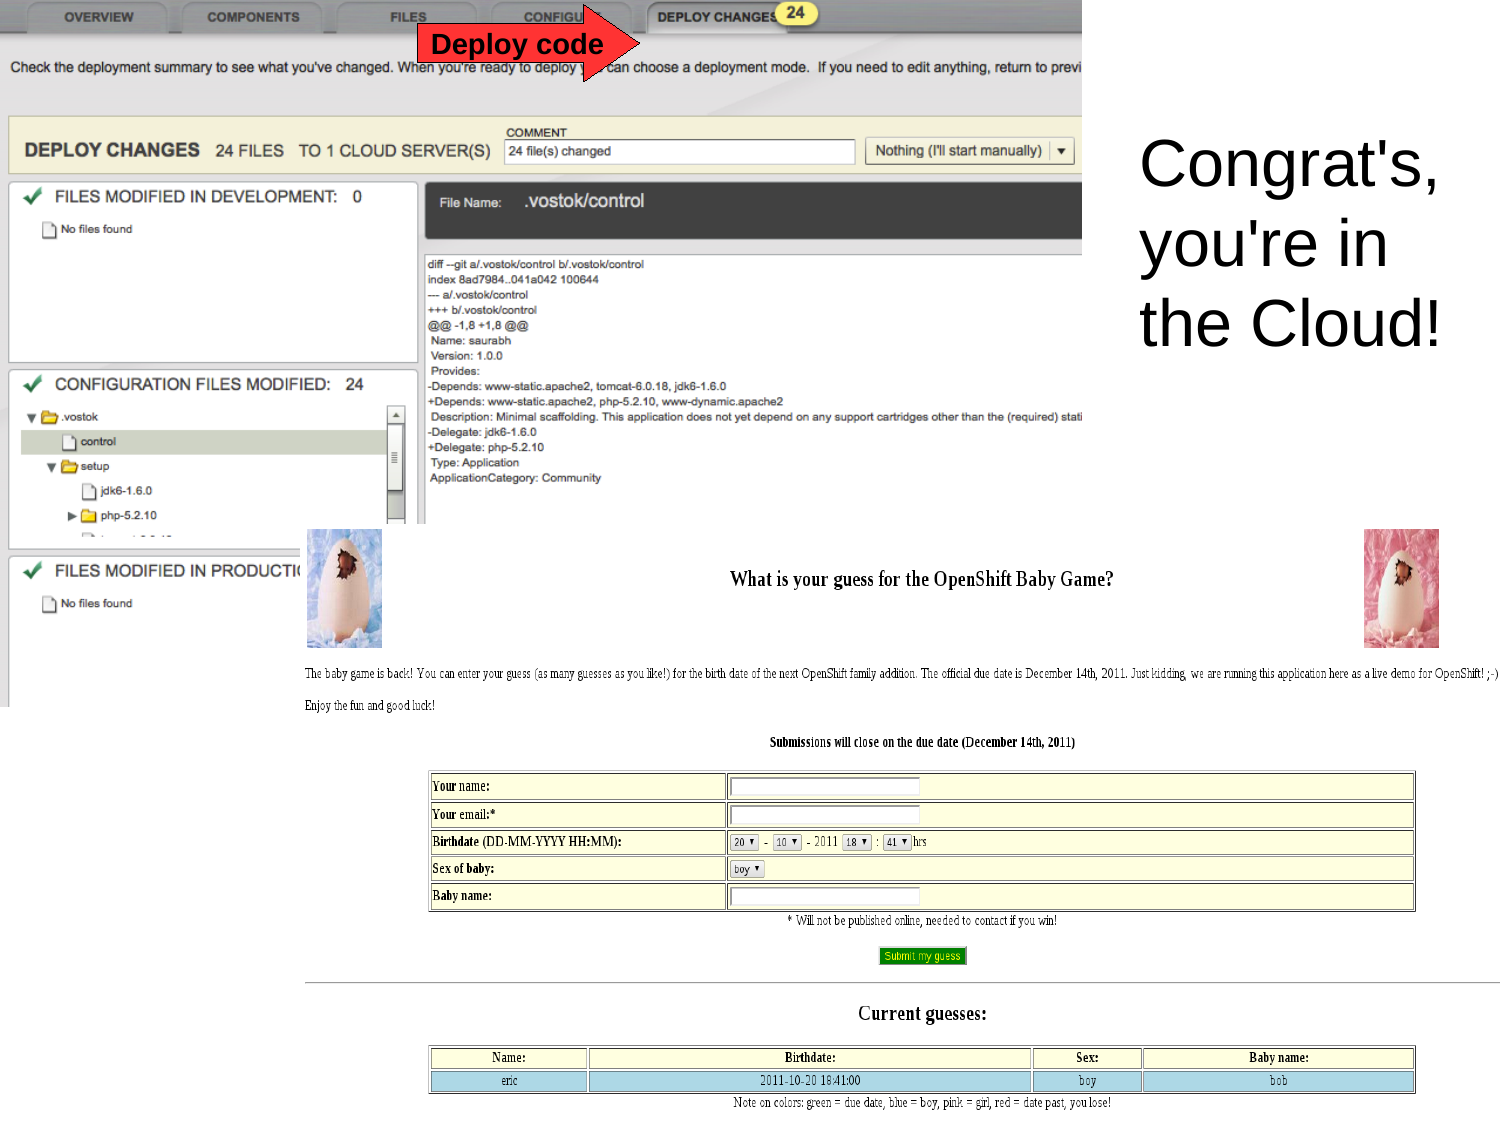

Deploy code
Congrat's,
you're in the Cloud!